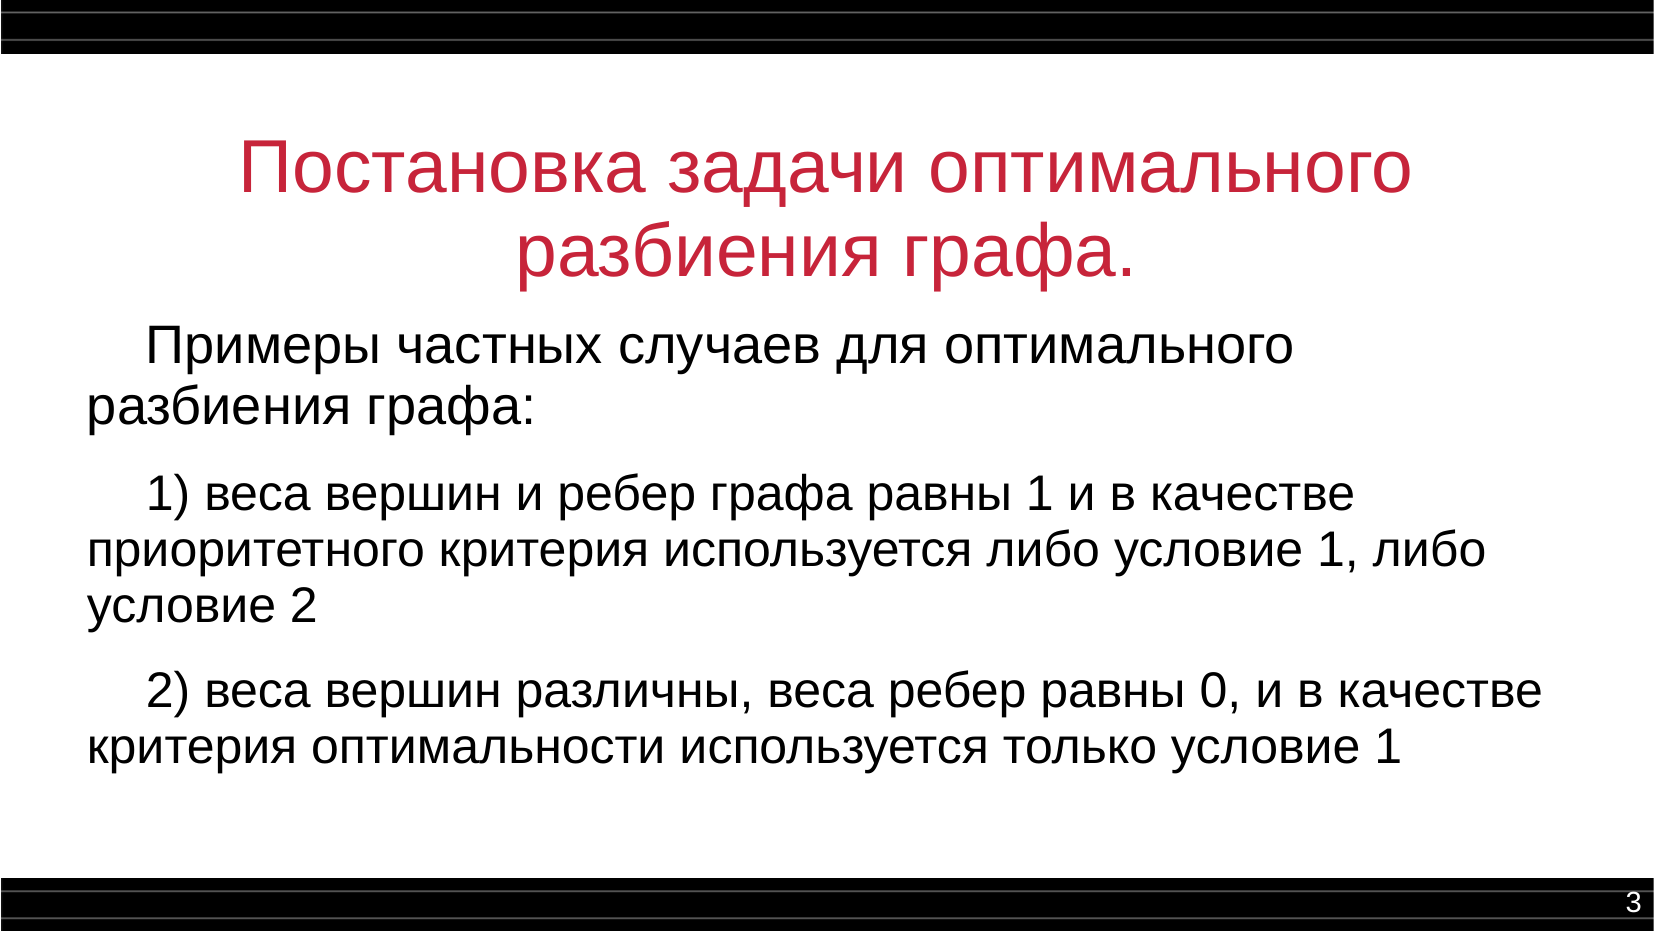

# Постановка задачи оптимального разбиения графа.
Примеры частных случаев для оптимального разбиения графа:
1) веса вершин и ребер графа равны 1 и в качестве приоритетного критерия используется либо условие 1, либо условие 2
2) веса вершин различны, веса ребер равны 0, и в качестве критерия оптимальности используется только условие 1